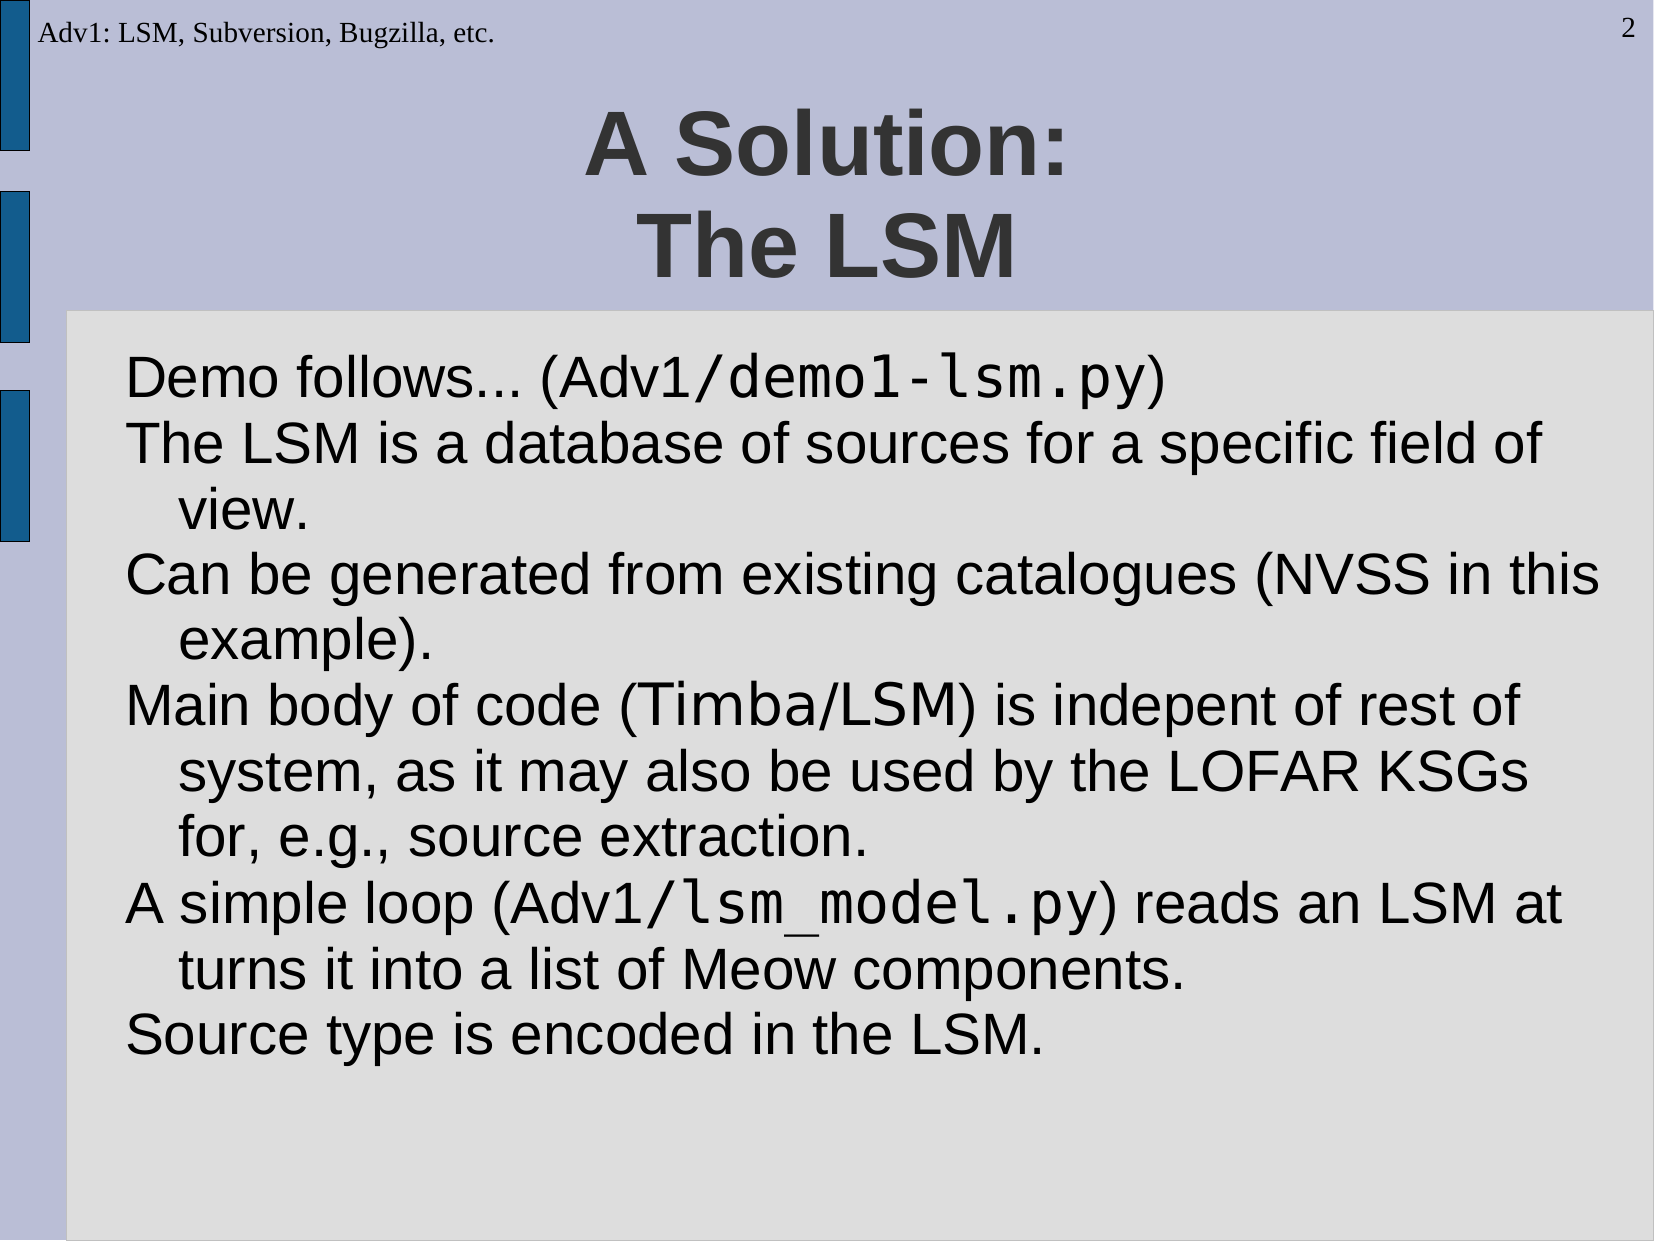

2
# A Solution: The LSM
Demo follows... (Adv1/demo1-lsm.py)
The LSM is a database of sources for a specific field of view.
Can be generated from existing catalogues (NVSS in this example).
Main body of code (Timba/LSM) is indepent of rest of system, as it may also be used by the LOFAR KSGs for, e.g., source extraction.
A simple loop (Adv1/lsm_model.py) reads an LSM at turns it into a list of Meow components.
Source type is encoded in the LSM.